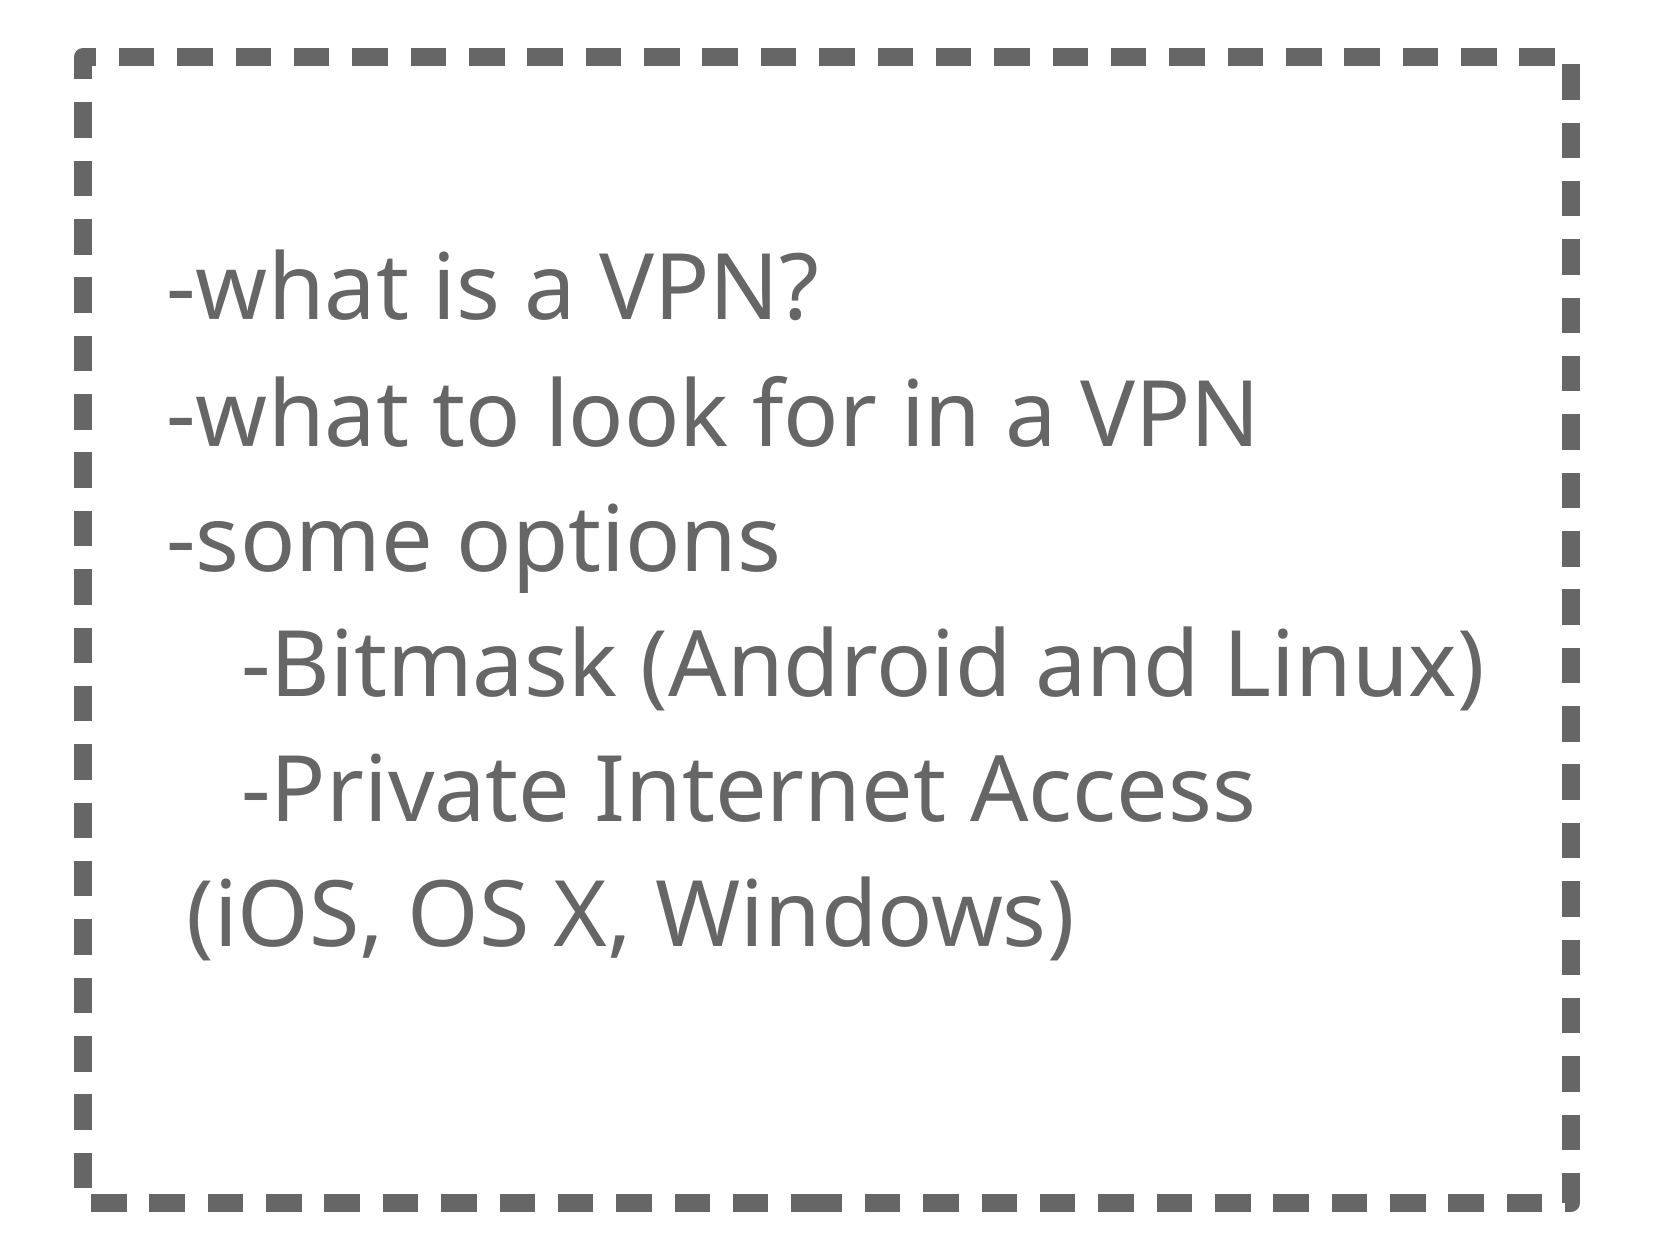

# -what is a VPN?
	-what to look for in a VPN
	-some options
		-Bitmask (Android and Linux)
		-Private Internet Access			 (iOS, OS X, Windows)